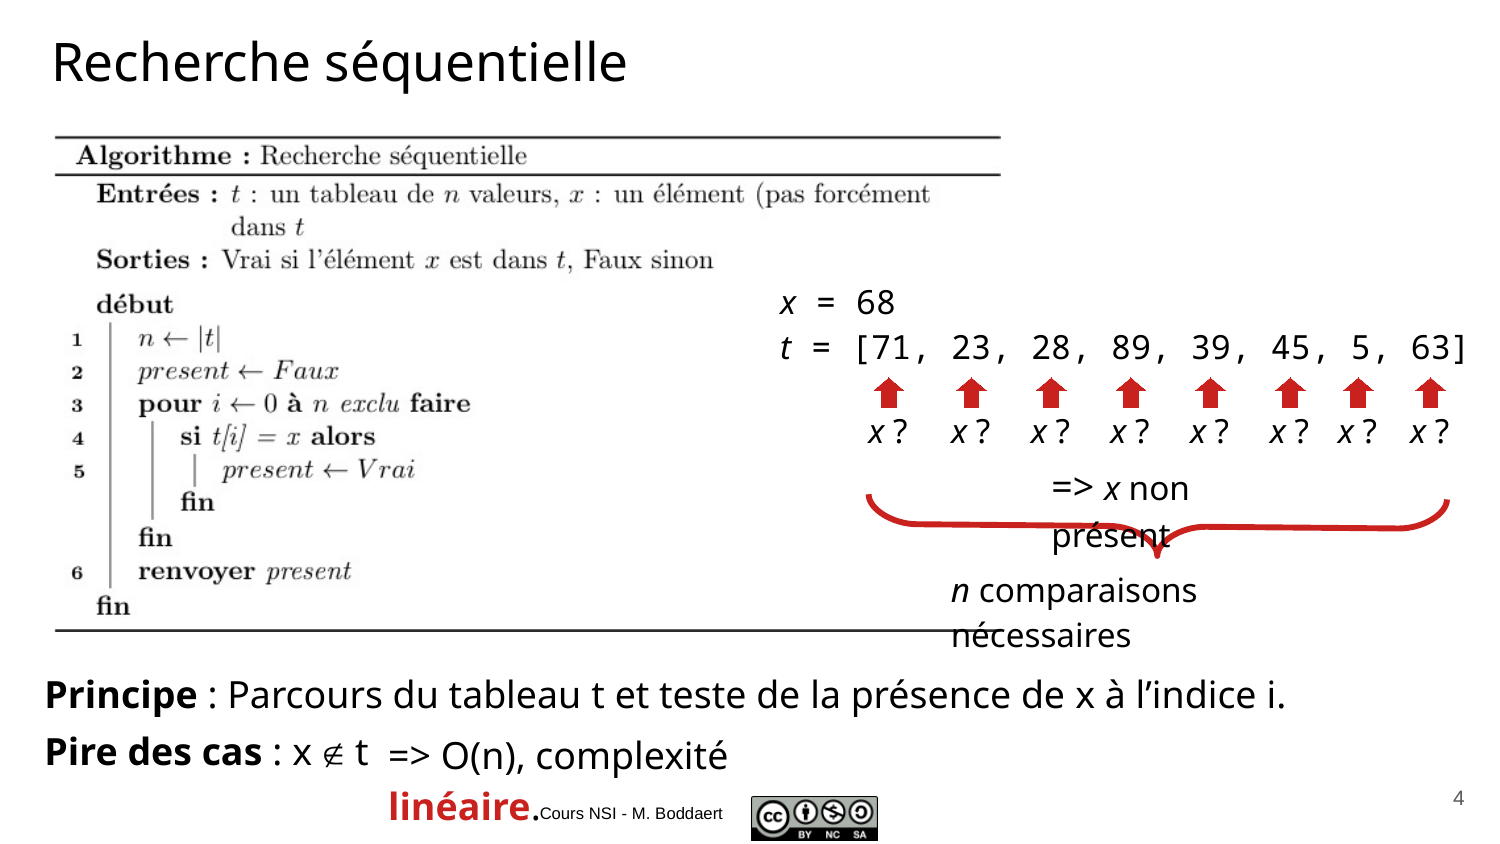

# Recherche séquentielle
x = 68
t = [71, 23, 28, 89, 39, 45, 5, 63]
x ?
x ?
x ?
x ?
x ?
x ?
x ?
x ?
=> x non présent
n comparaisons nécessaires
Principe : Parcours du tableau t et teste de la présence de x à l’indice i.
Pire des cas : x ∉ t
=> O(n), complexité linéaire.
4